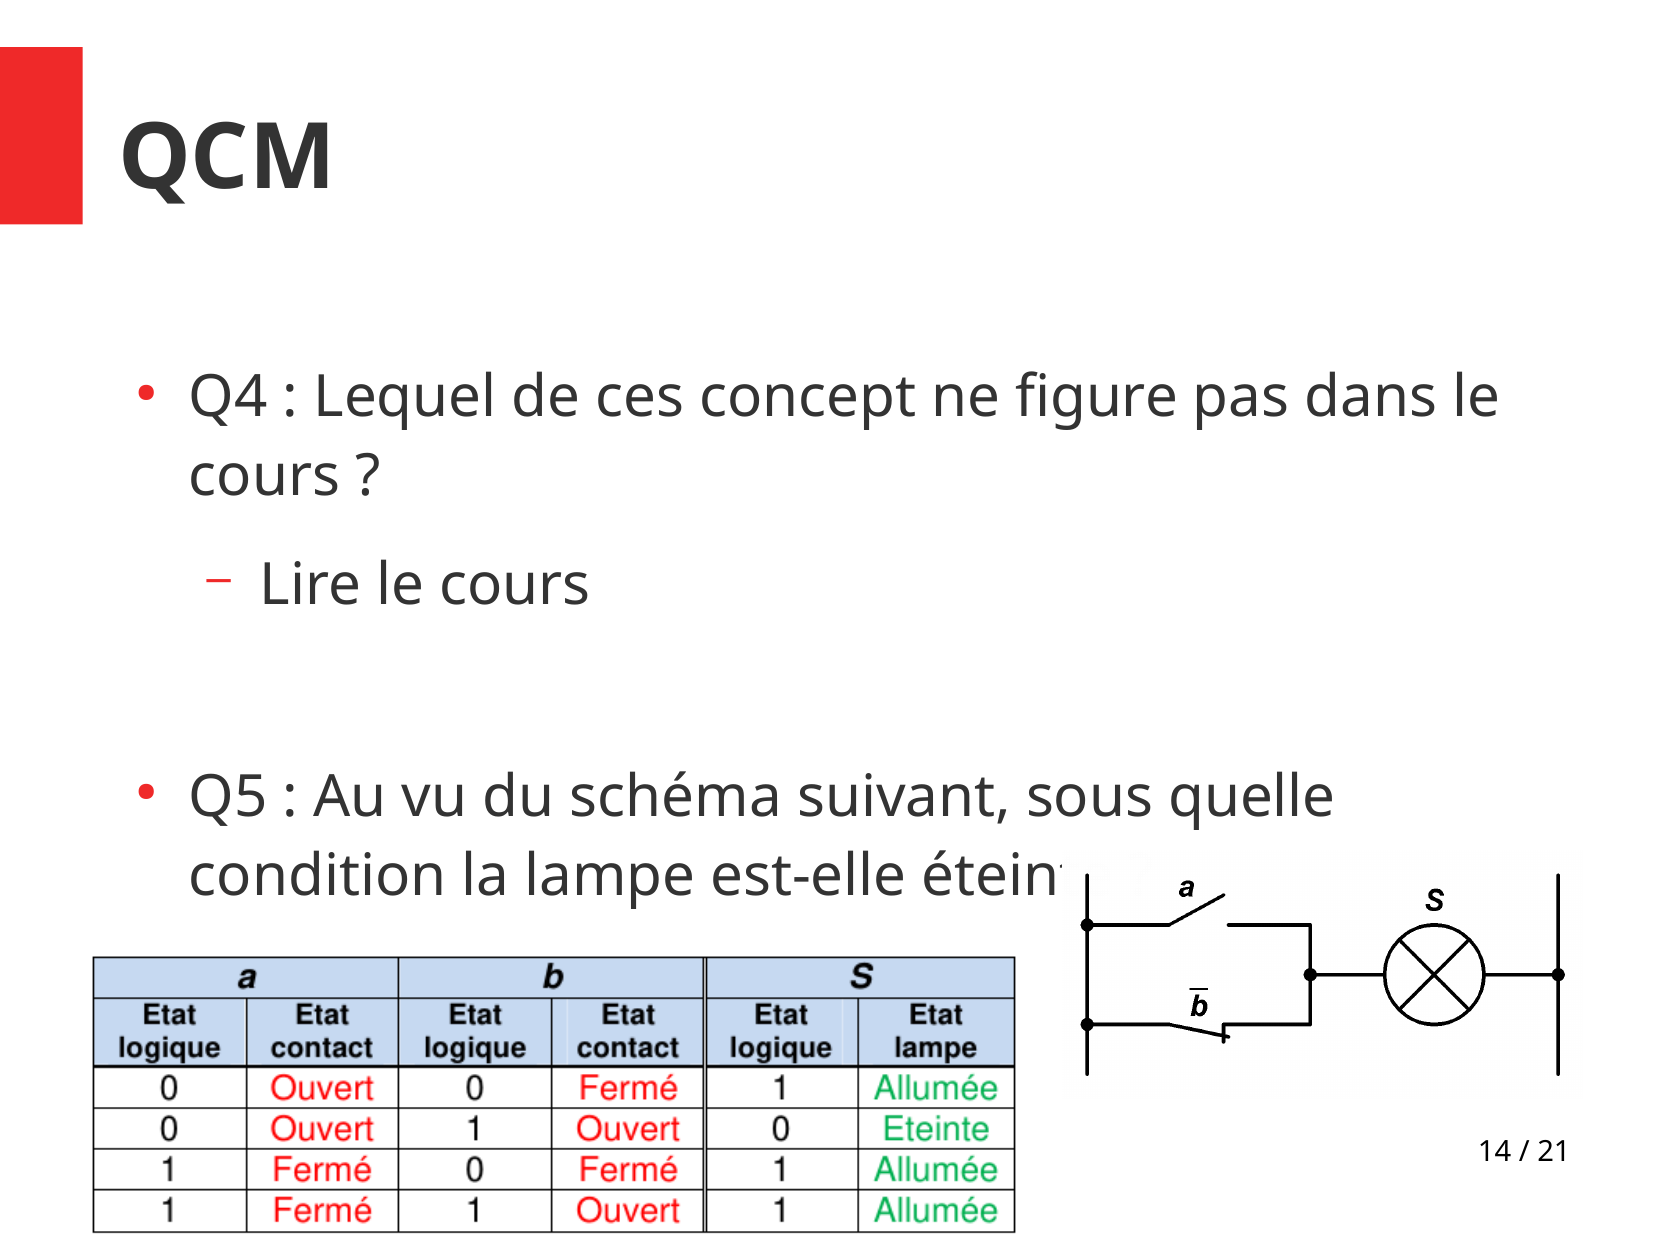

# QCM
Q4 : Lequel de ces concept ne figure pas dans le cours ?
Lire le cours
Q5 : Au vu du schéma suivant, sous quelle condition la lampe est-elle éteinte ?
p3, f)
14